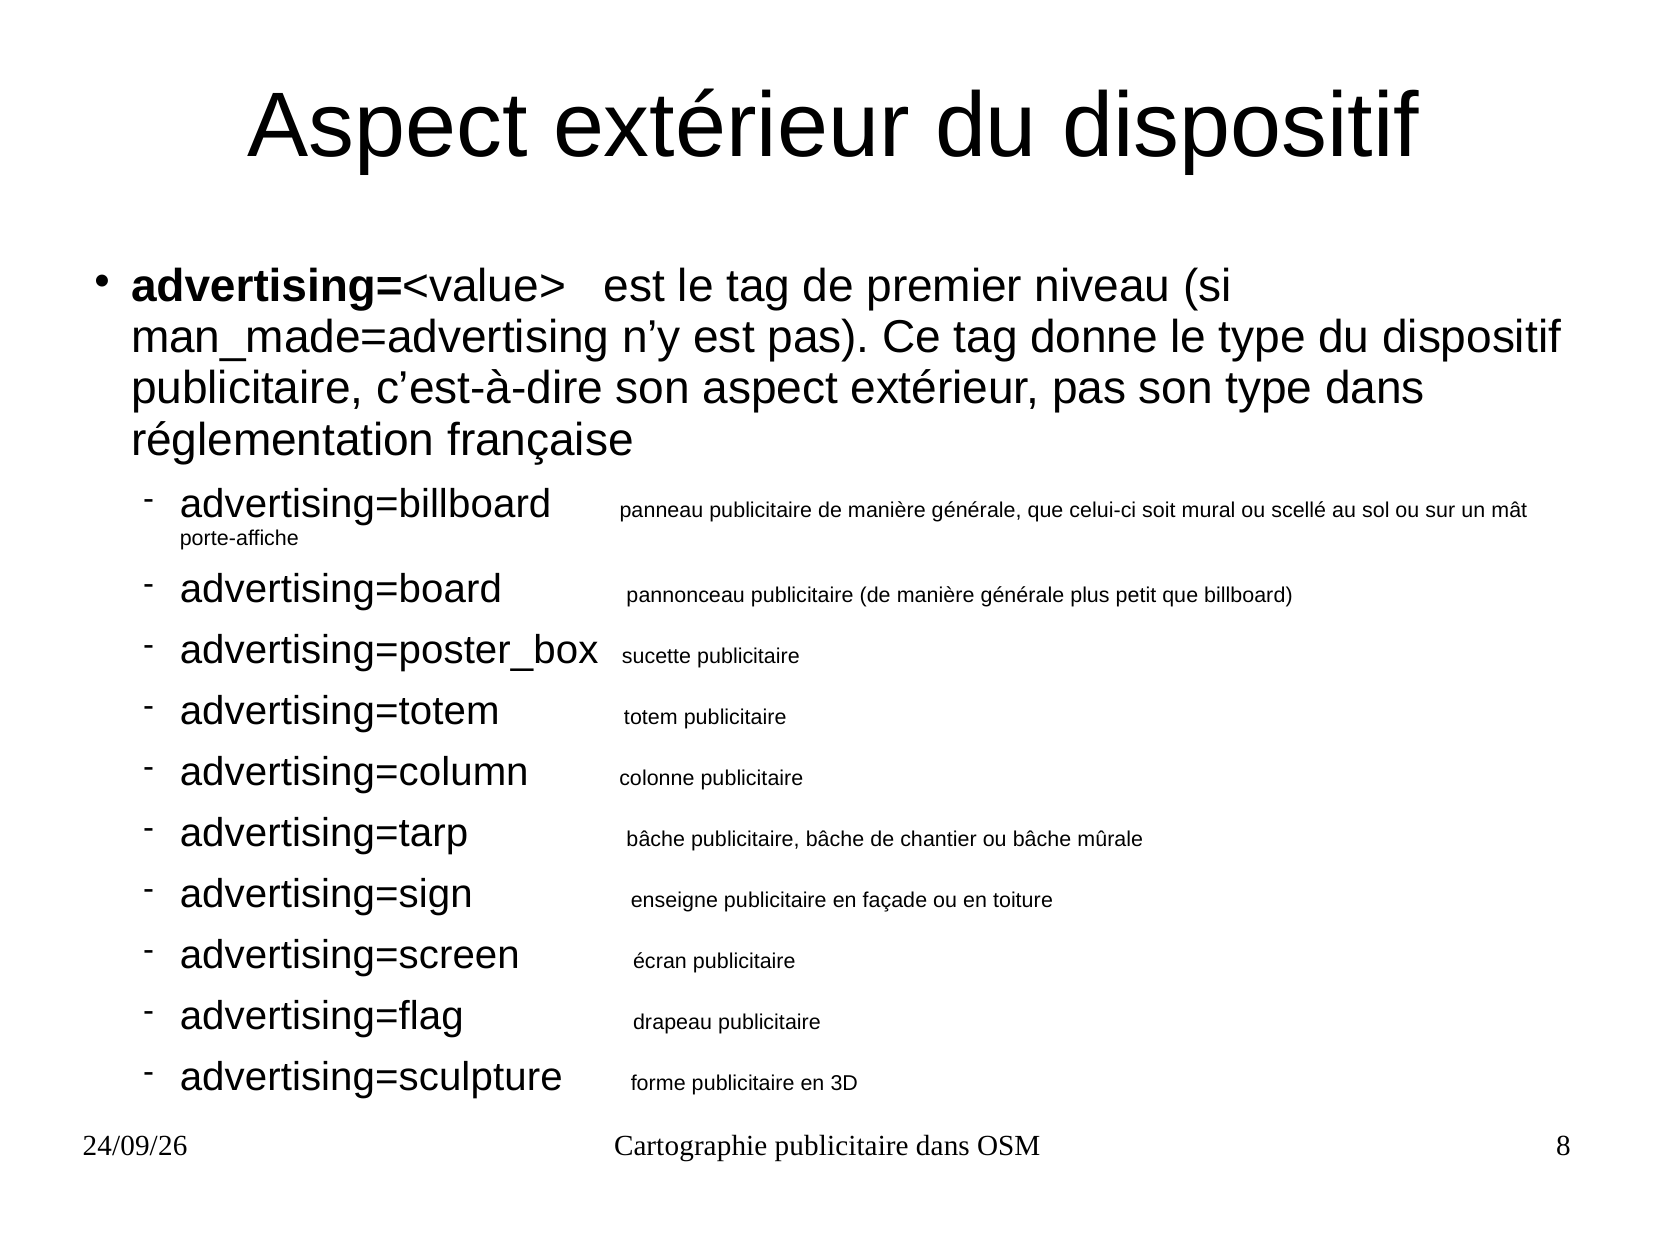

# Aspect extérieur du dispositif
advertising=<value> est le tag de premier niveau (si man_made=advertising n’y est pas). Ce tag donne le type du dispositif publicitaire, c’est-à-dire son aspect extérieur, pas son type dans réglementation française
advertising=billboard panneau publicitaire de manière générale, que celui-ci soit mural ou scellé au sol ou sur un mât porte-affiche
advertising=board pannonceau publicitaire (de manière générale plus petit que billboard)
advertising=poster_box sucette publicitaire
advertising=totem totem publicitaire
advertising=column colonne publicitaire
advertising=tarp bâche publicitaire, bâche de chantier ou bâche mûrale
advertising=sign enseigne publicitaire en façade ou en toiture
advertising=screen écran publicitaire
advertising=flag drapeau publicitaire
advertising=sculpture forme publicitaire en 3D
Cartographie publicitaire dans OSM
8